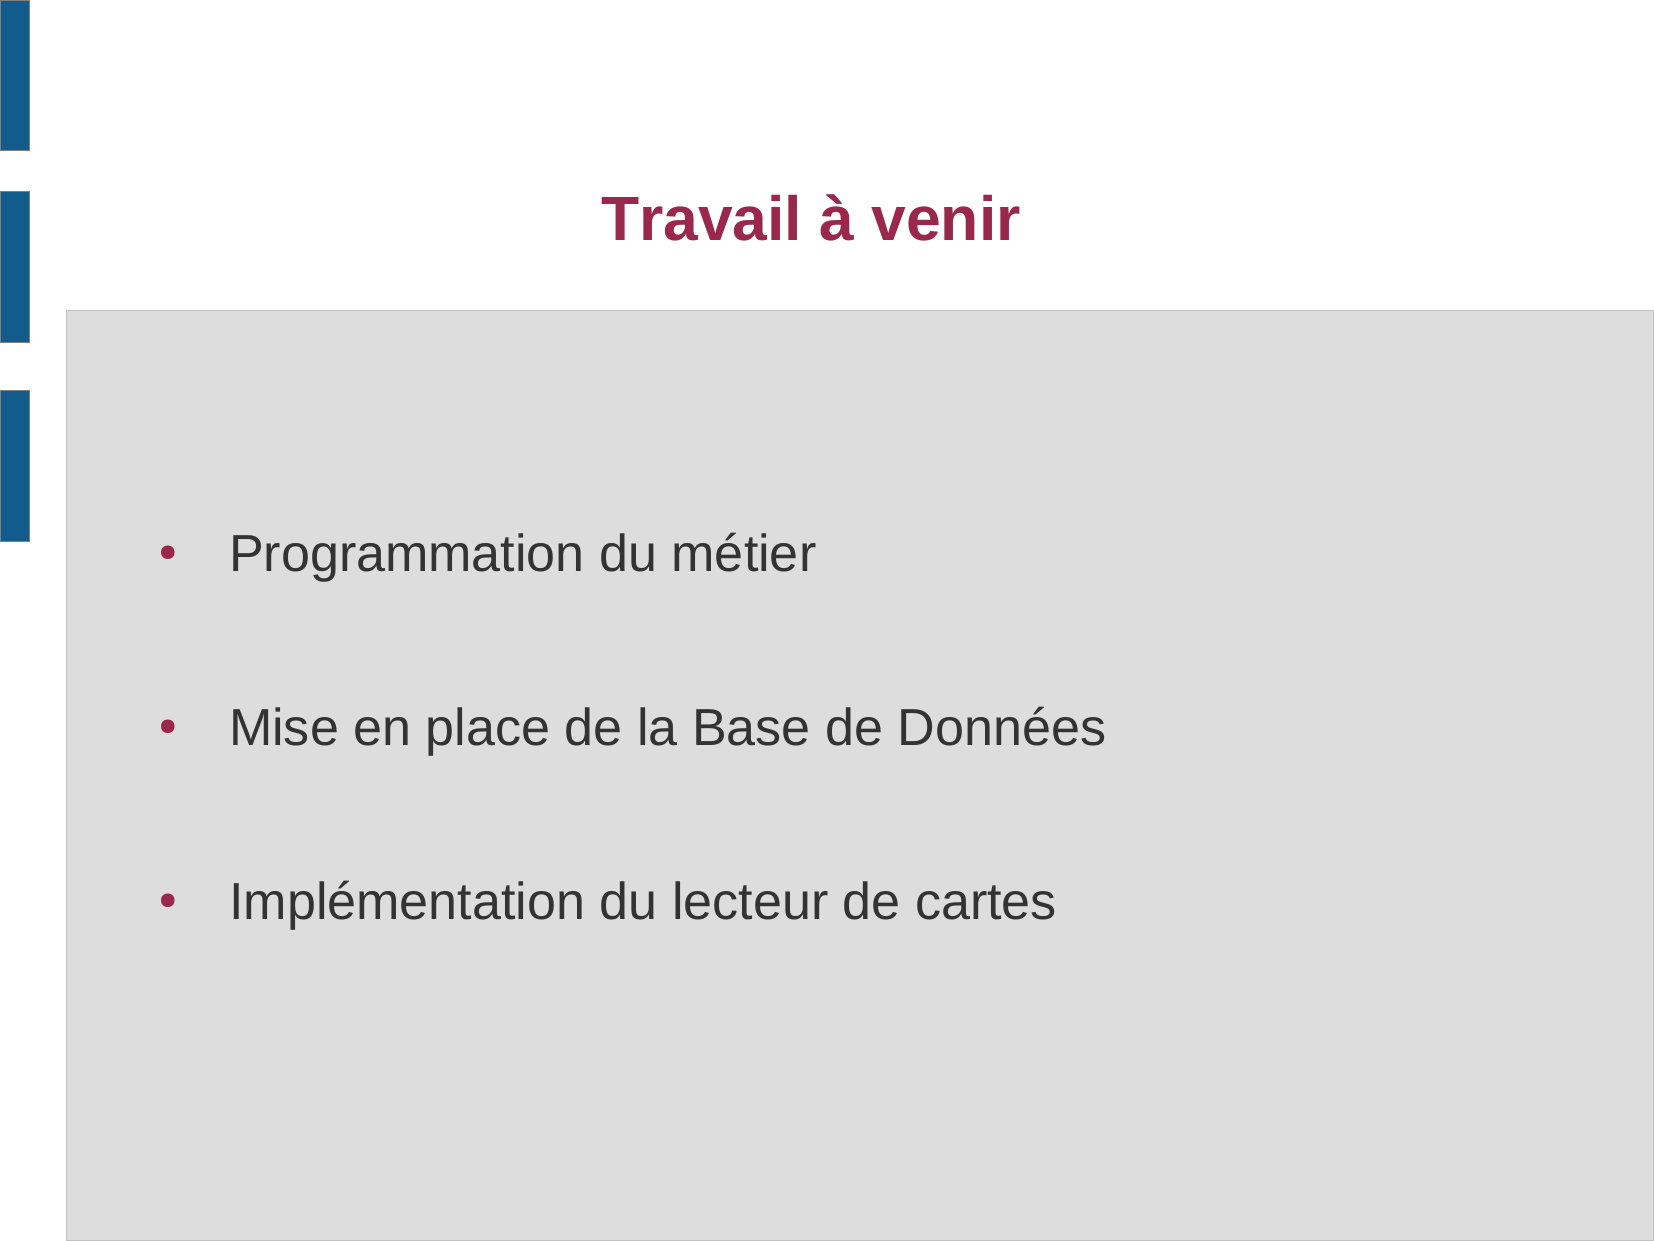

# Travail à venir
Programmation du métier
Mise en place de la Base de Données
Implémentation du lecteur de cartes